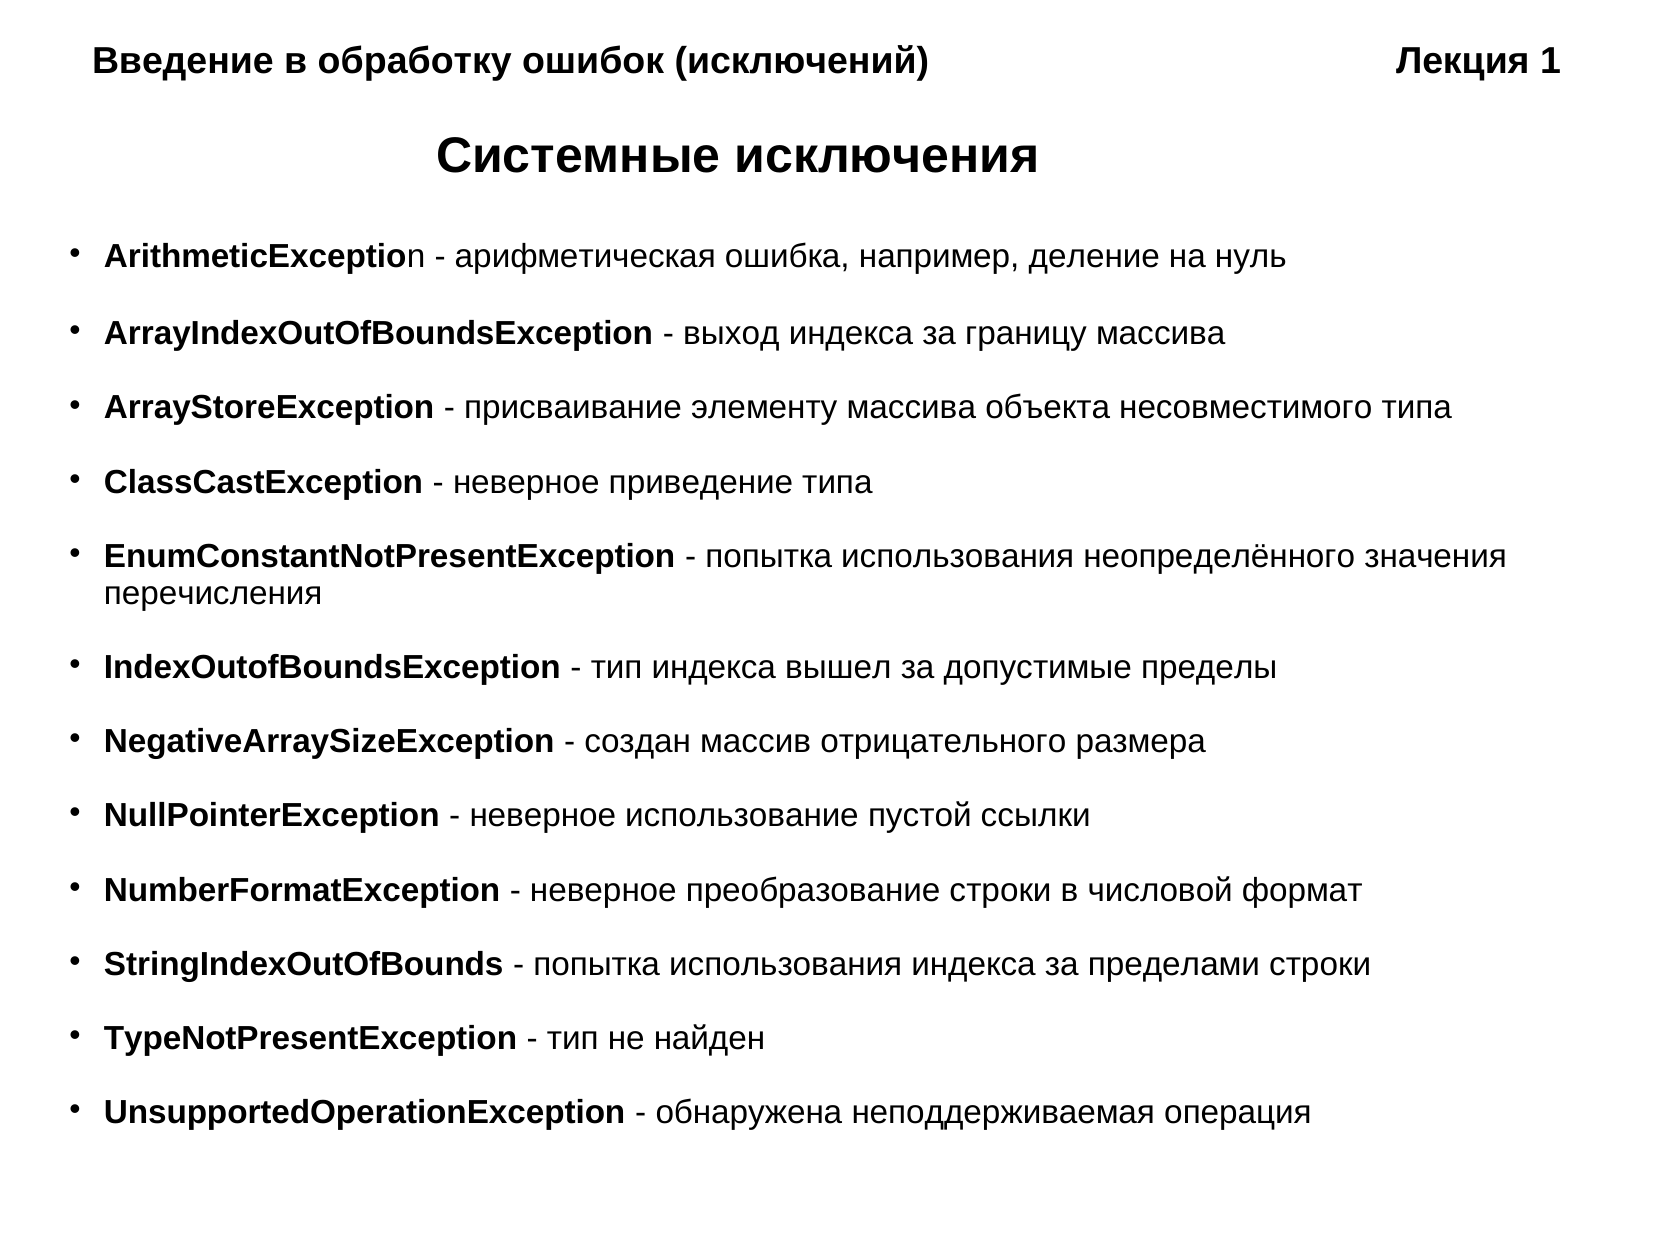

Введение в обработку ошибок (исключений)				Лекция 1
Системные исключения
ArithmeticException - арифметическая ошибка, например, деление на нуль
ArrayIndexOutOfBoundsException - выход индекса за границу массива
ArrayStoreException - присваивание элементу массива объекта несовместимого типа
ClassCastException - неверное приведение типа
EnumConstantNotPresentException - попытка использования неопределённого значения перечисления
IndexOutofBoundsException - тип индекса вышел за допустимые пределы
NegativeArraySizeException - создан массив отрицательного размера
NullPointerException - неверное использование пустой ссылки
NumberFormatException - неверное преобразование строки в числовой формат
StringIndexOutOfBounds - попытка использования индекса за пределами строки
TypeNotPresentException - тип не найден
UnsupportedOperationException - обнаружена неподдерживаемая операция